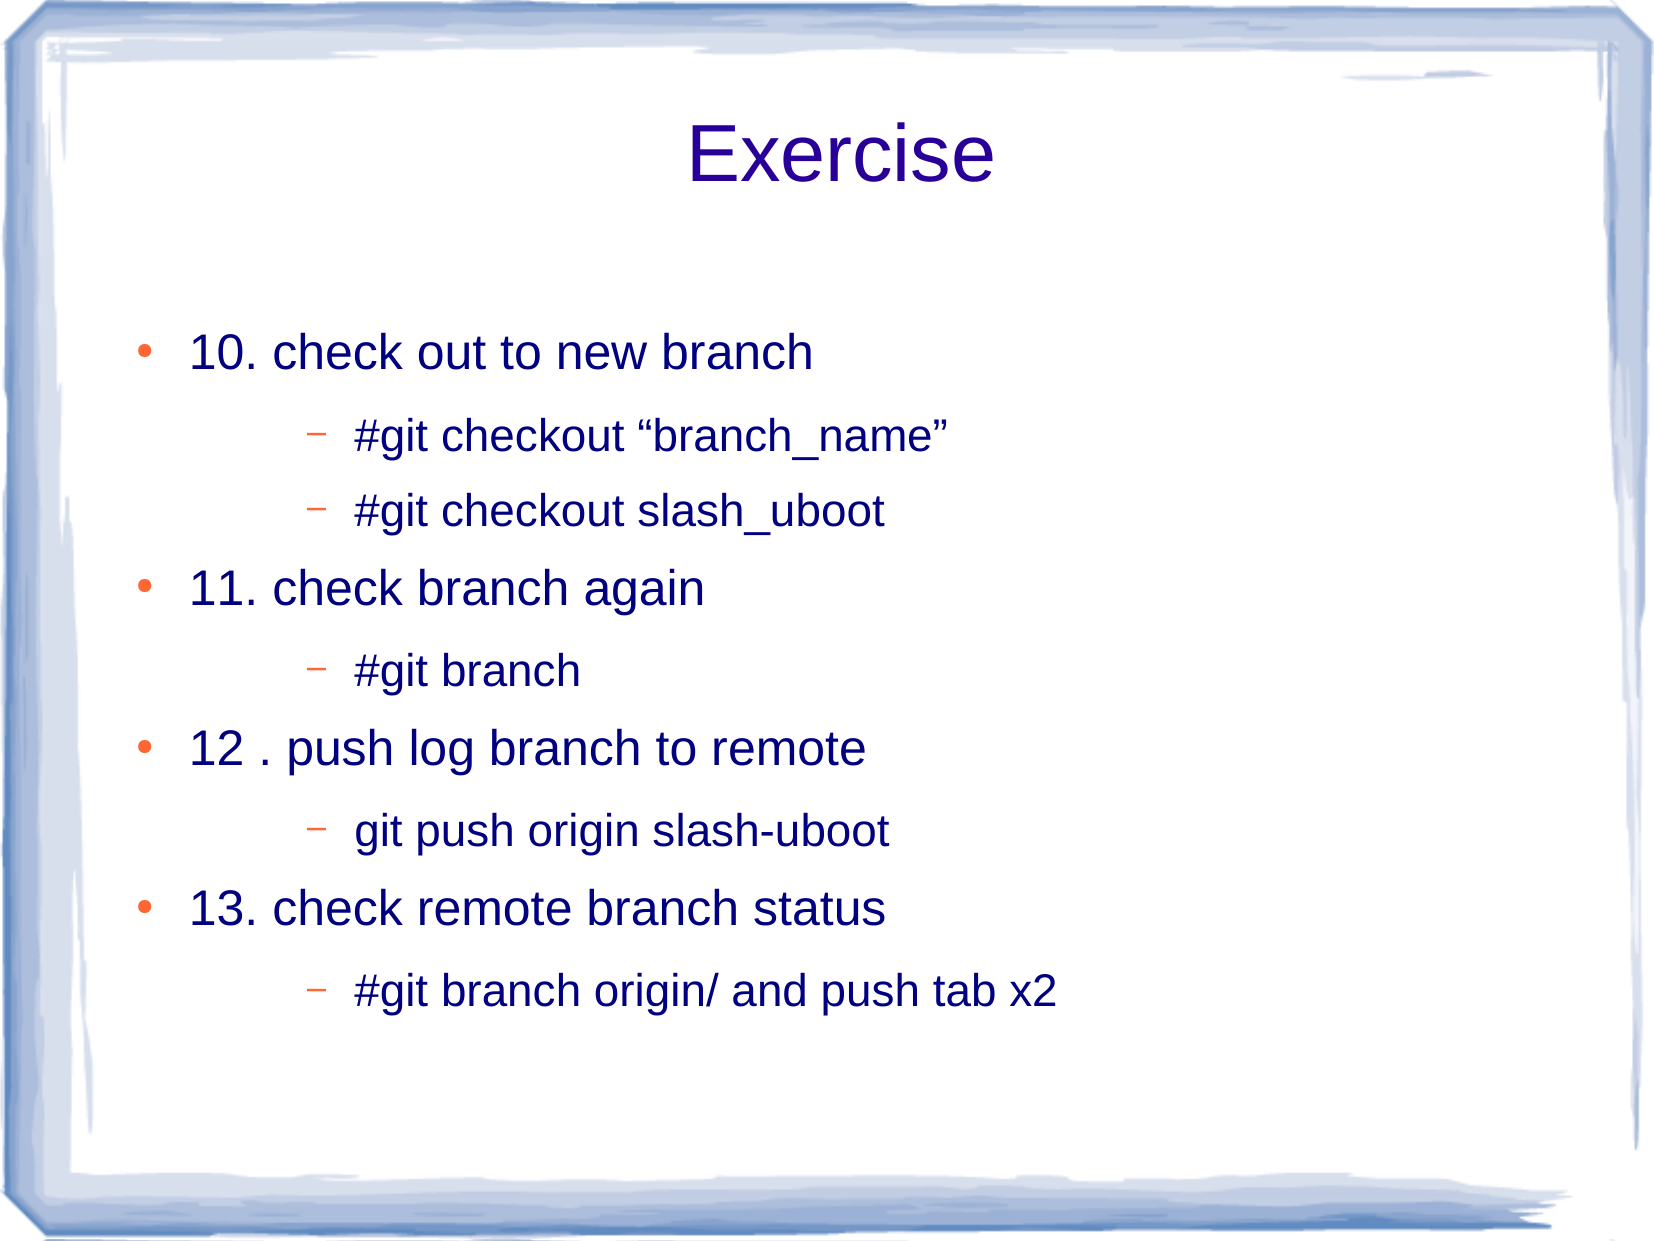

# Exercise
10. check out to new branch
#git checkout “branch_name”
#git checkout slash_uboot
11. check branch again
#git branch
12 . push log branch to remote
git push origin slash-uboot
13. check remote branch status
#git branch origin/ and push tab x2